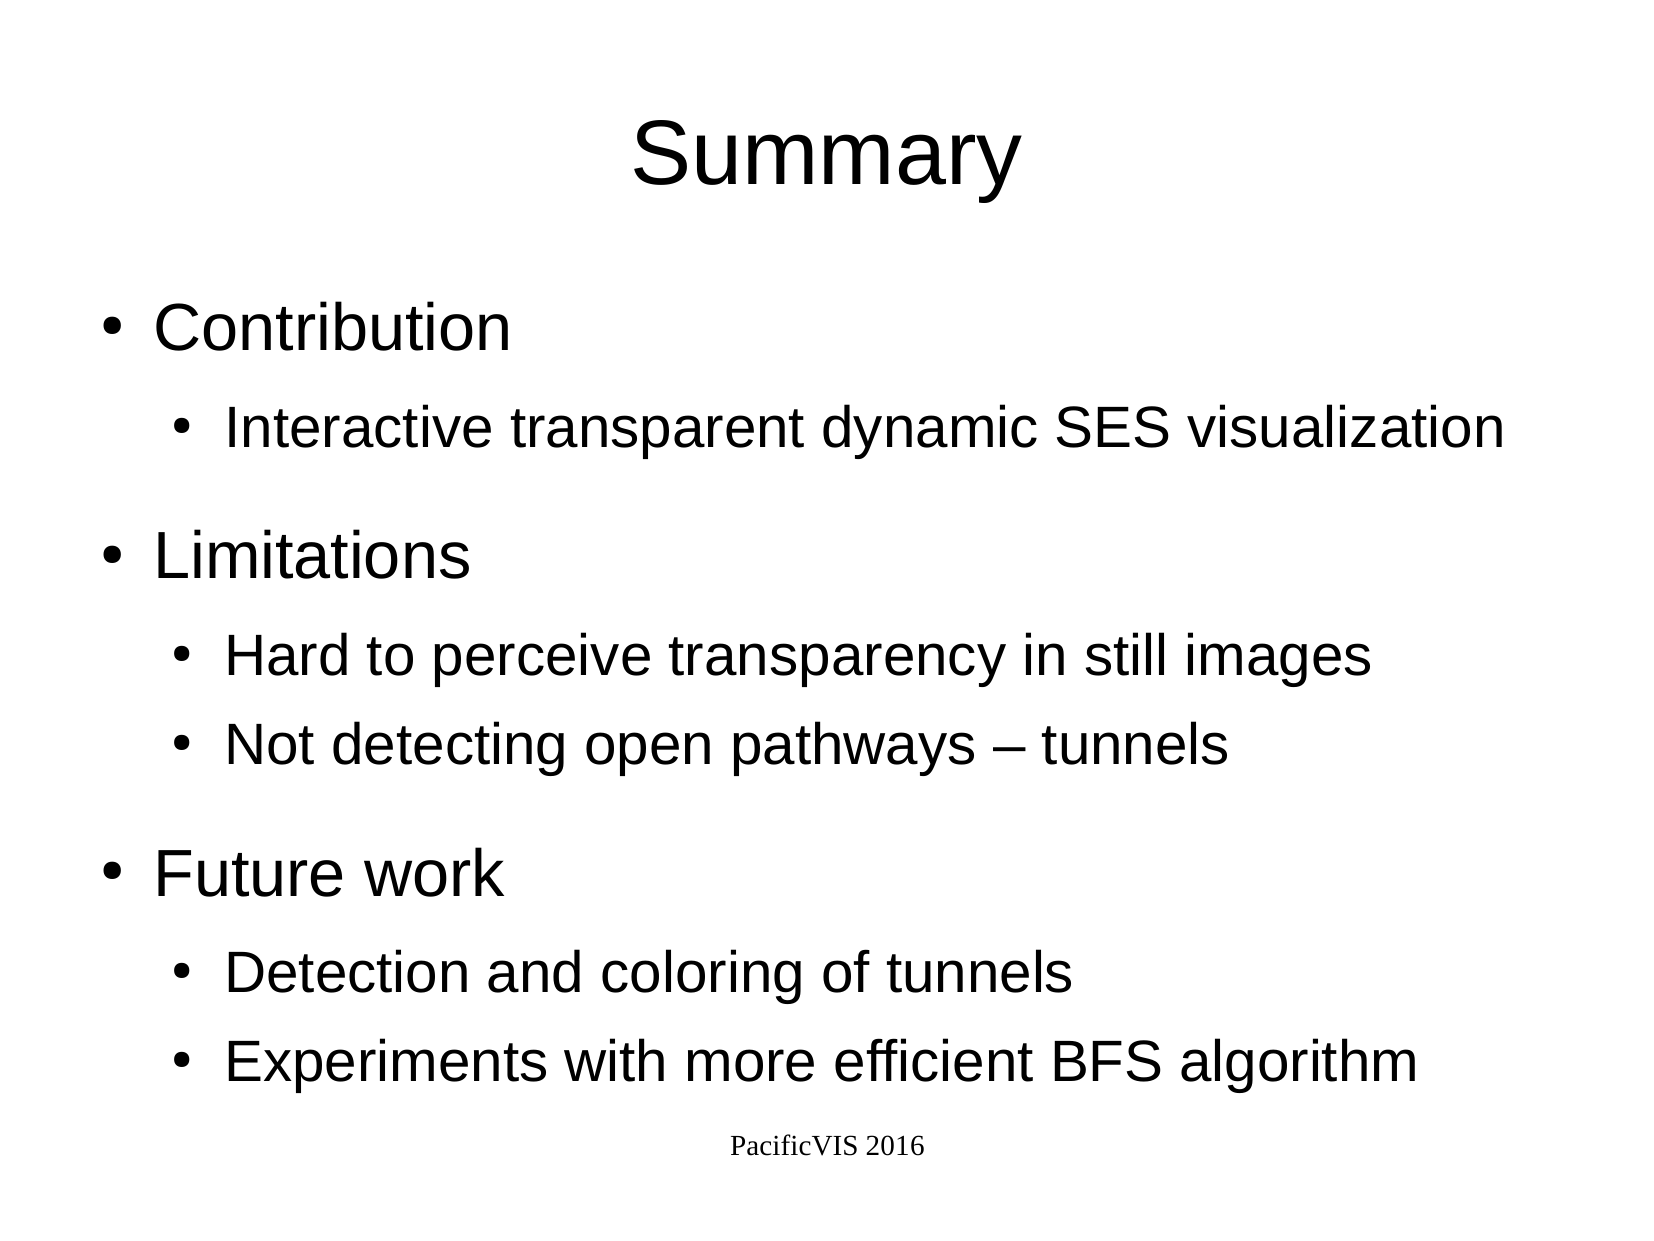

# Summary
Contribution
Interactive transparent dynamic SES visualization
Limitations
Hard to perceive transparency in still images
Not detecting open pathways – tunnels
Future work
Detection and coloring of tunnels
Experiments with more efficient BFS algorithm
PacificVIS 2016